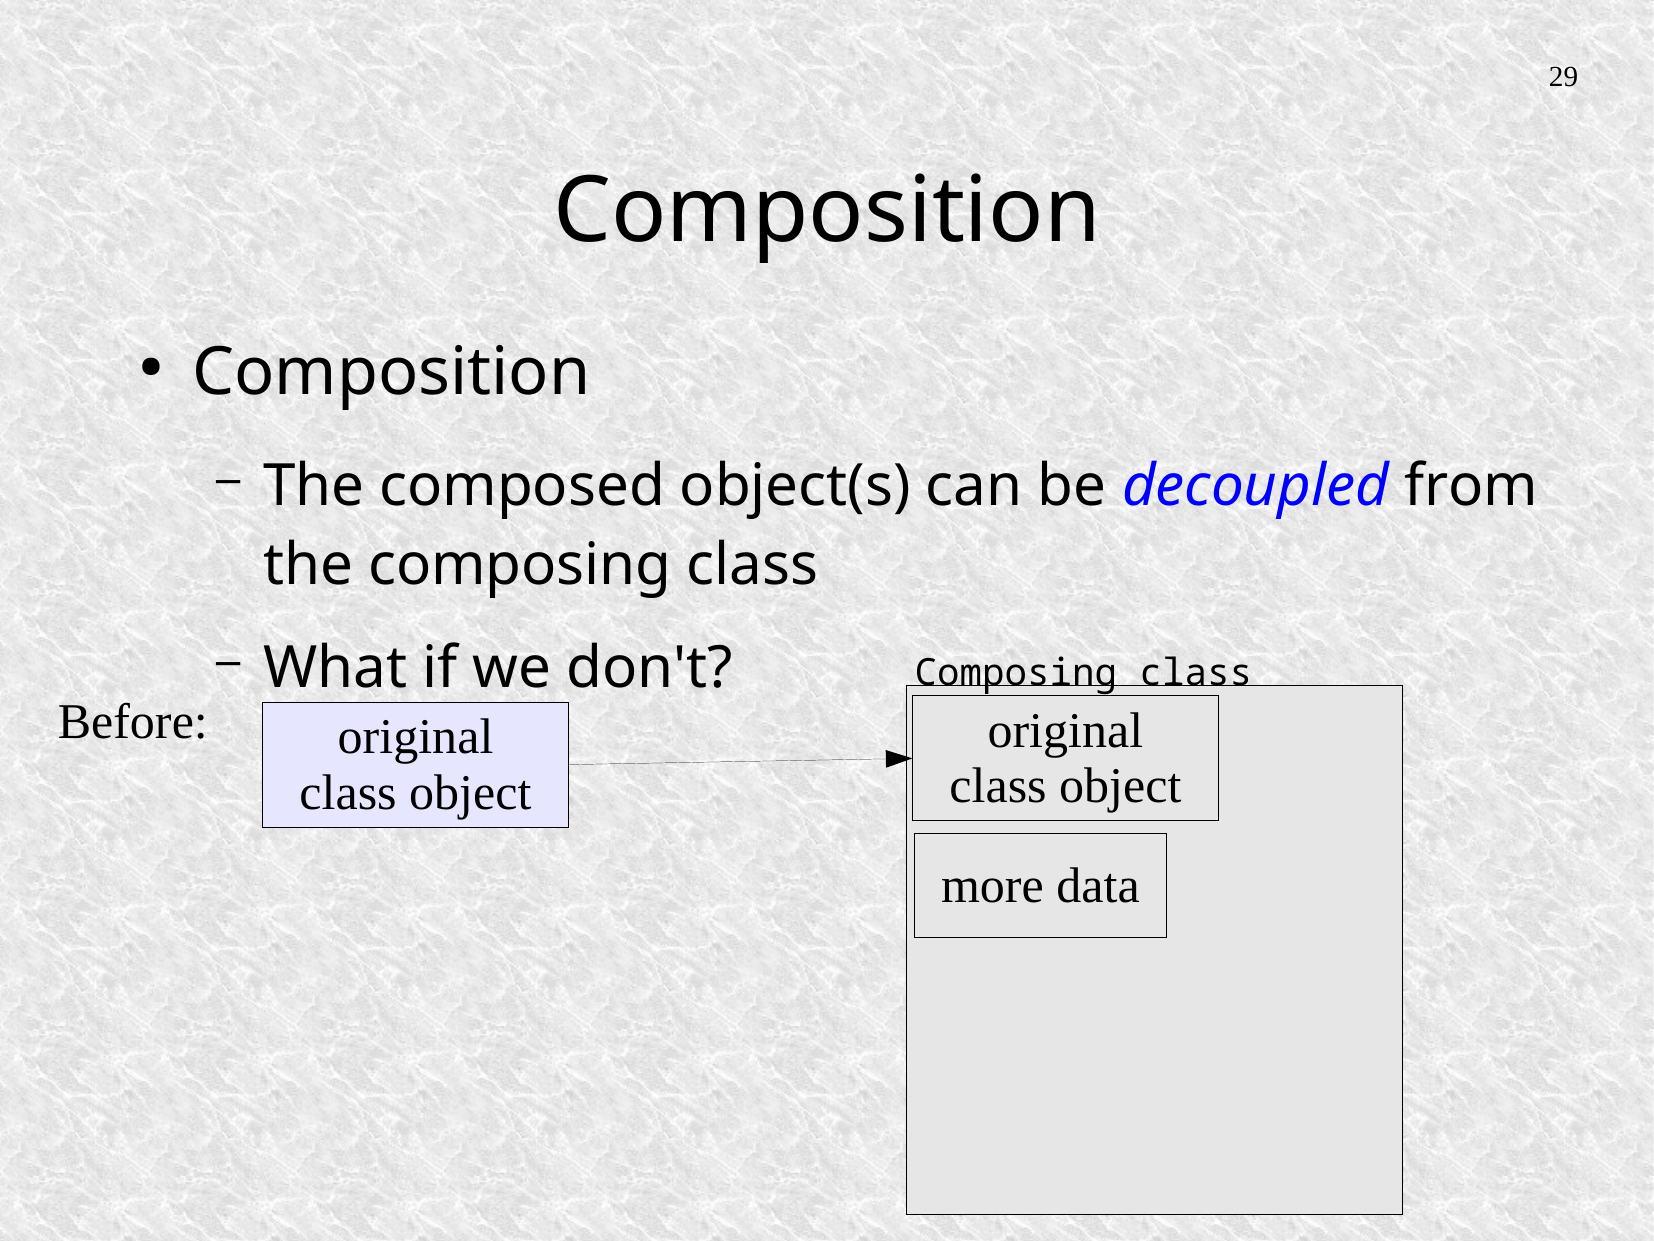

29
# Composition
Composition
The composed object(s) can be decoupled from the composing class
What if we don't?
Composing class
Before:
original
class object
original
class object
more data